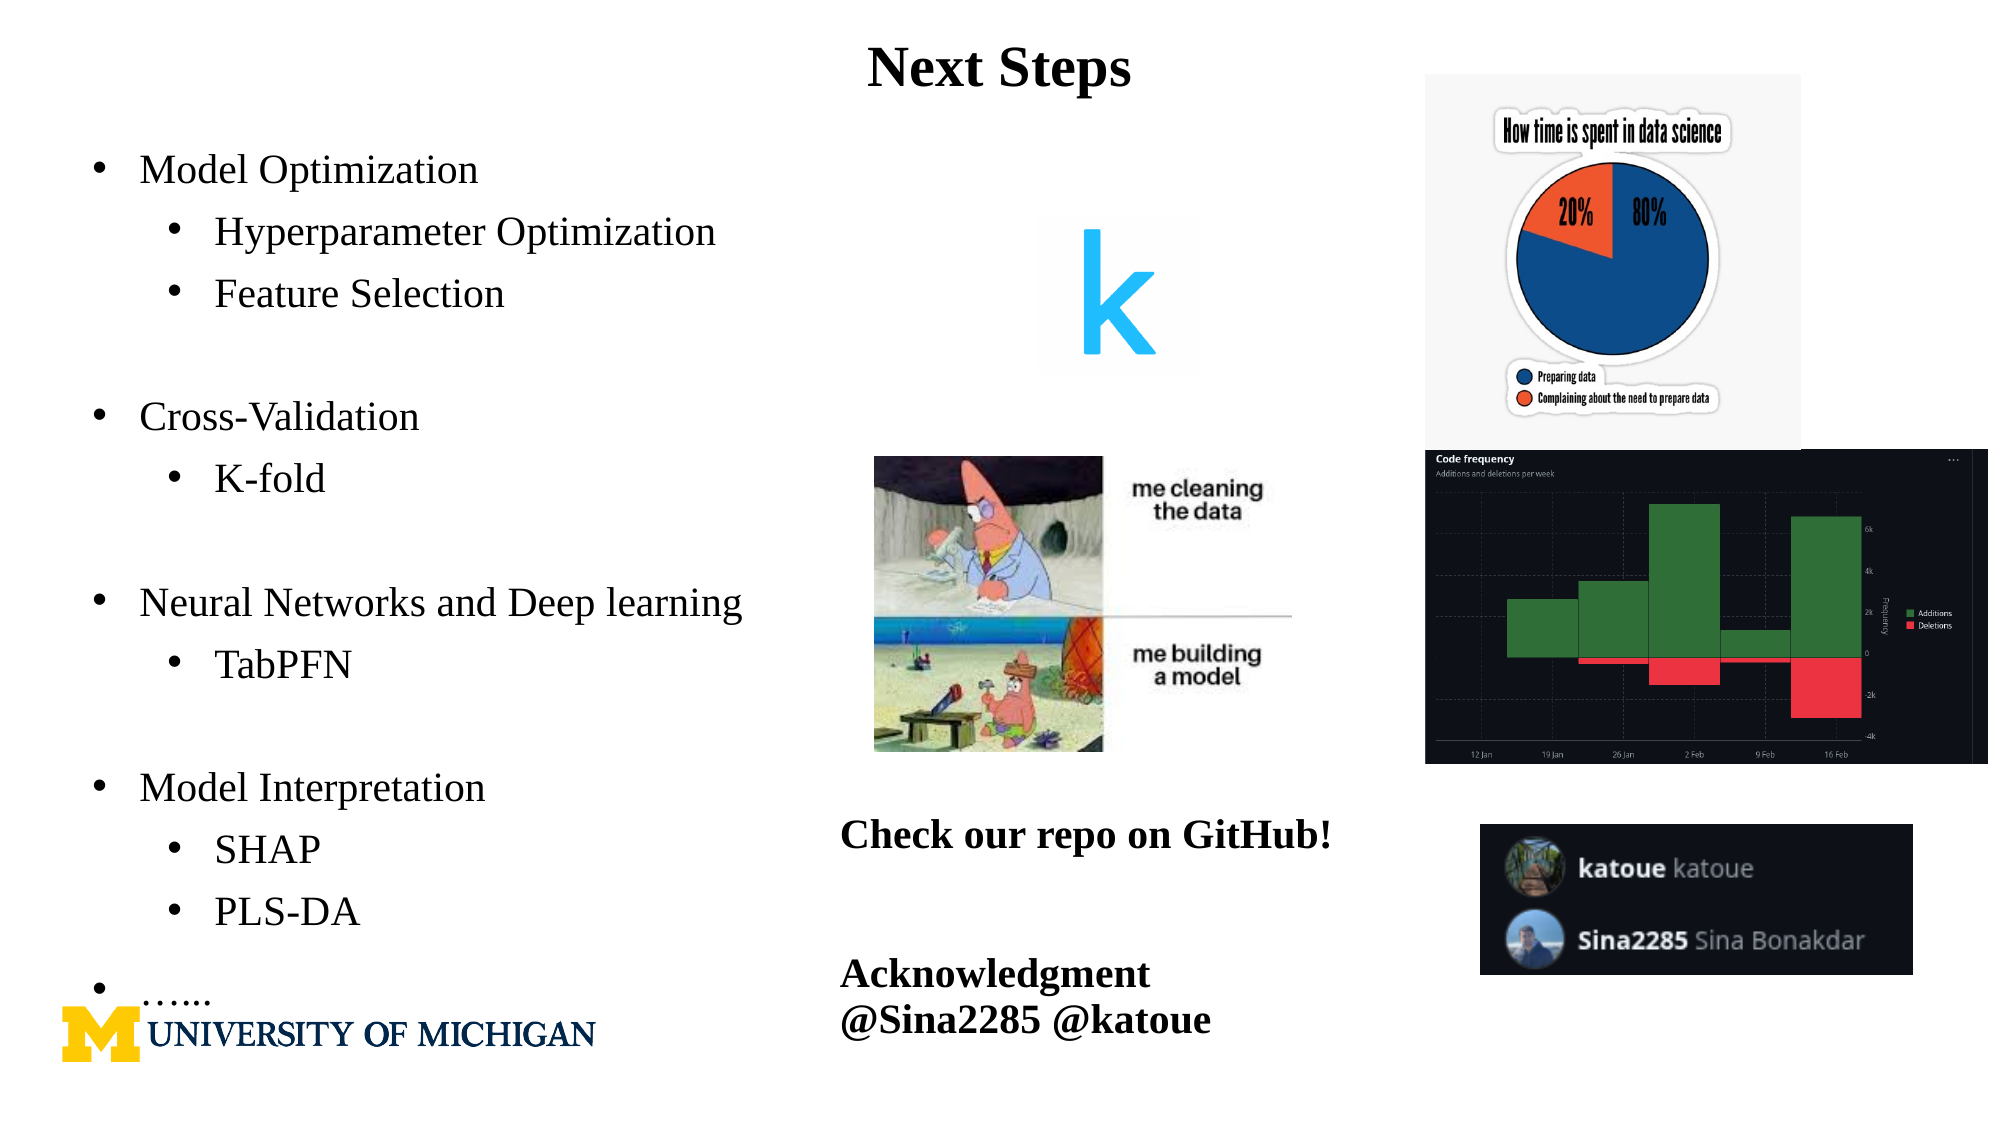

Next Steps
Model Optimization
Hyperparameter Optimization
Feature Selection
Cross-Validation
K-fold
Neural Networks and Deep learning
TabPFN
Model Interpretation
SHAP
PLS-DA
…...
Check our repo on GitHub!
Acknowledgment
@Sina2285 @katoue